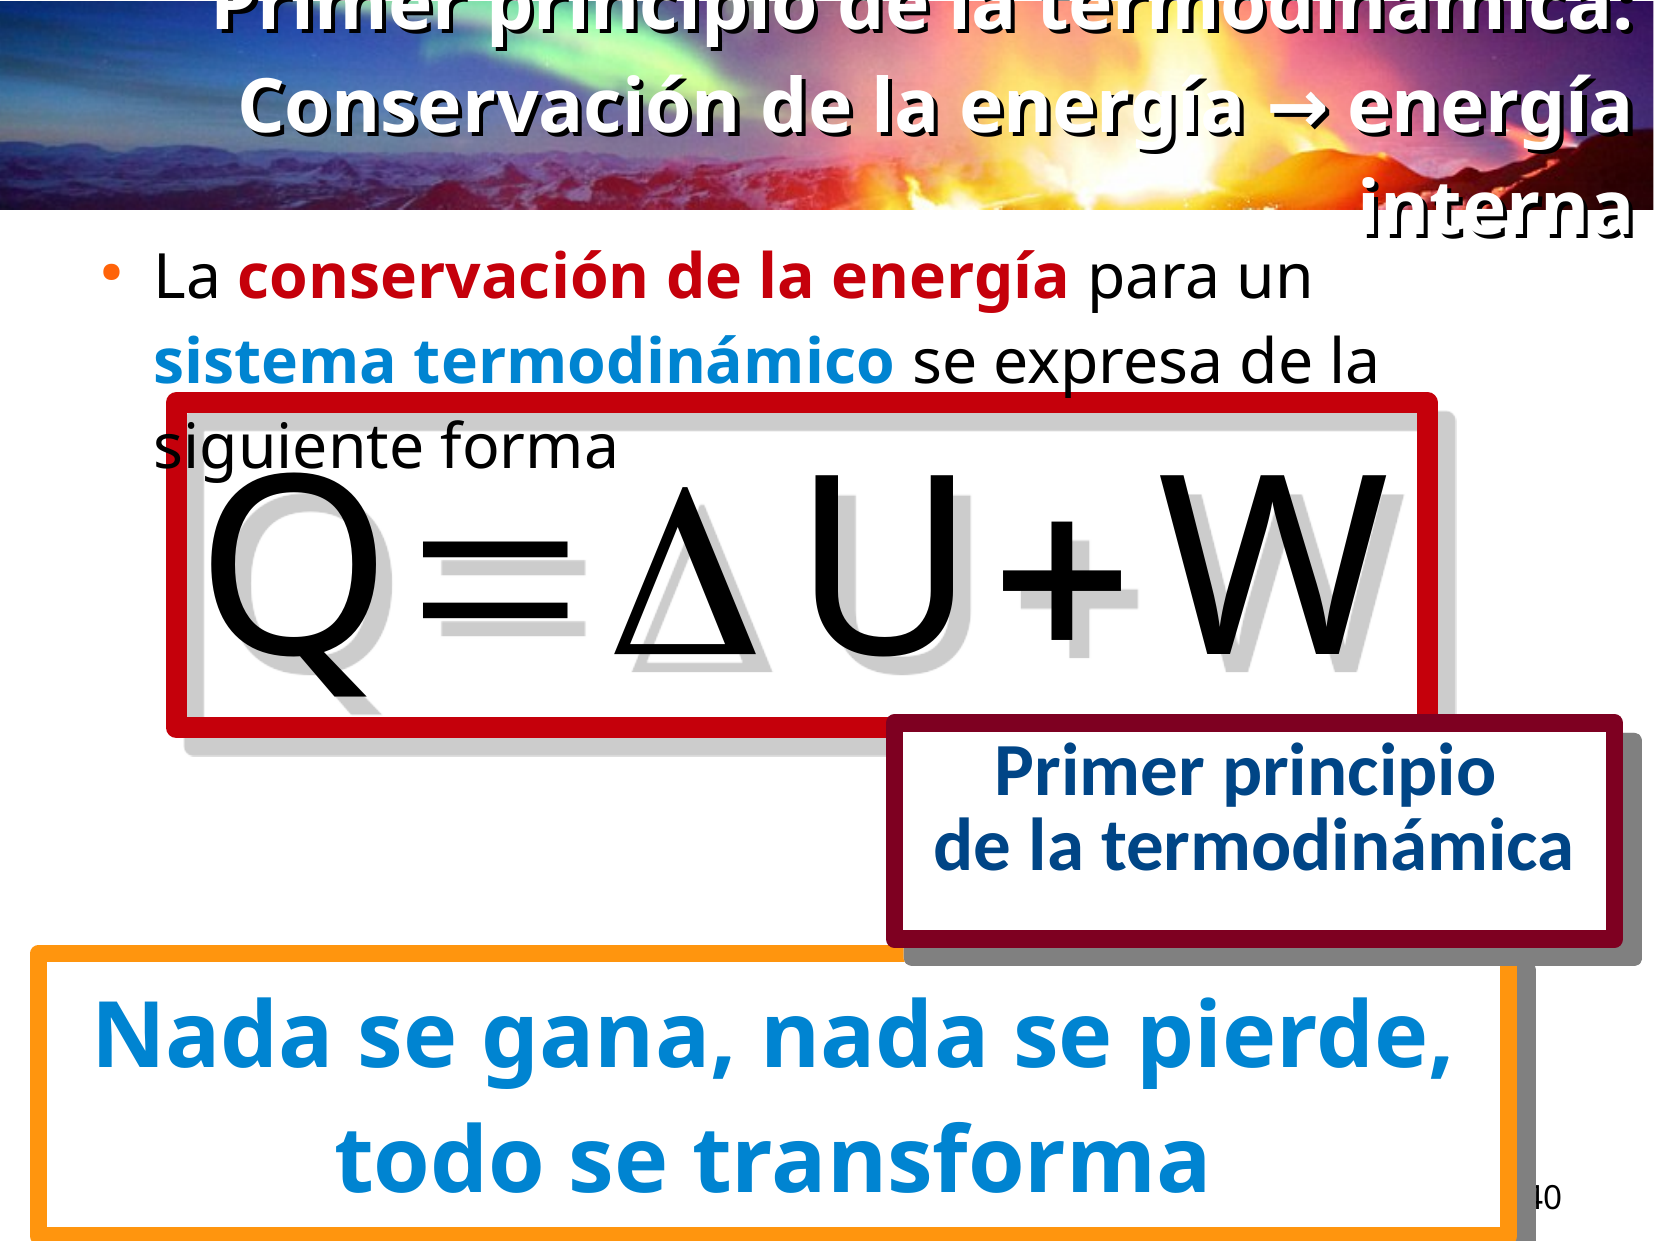

# Primer principio de la termodinámica: Conservación de la energía → energía interna
La conservación de la energía para un sistema termodinámico se expresa de la siguiente forma
Primer principio
de la termodinámica
Nada se gana, nada se pierde, todo se transforma
Jun 25, 2020
H. Asorey - F3B 2020
15